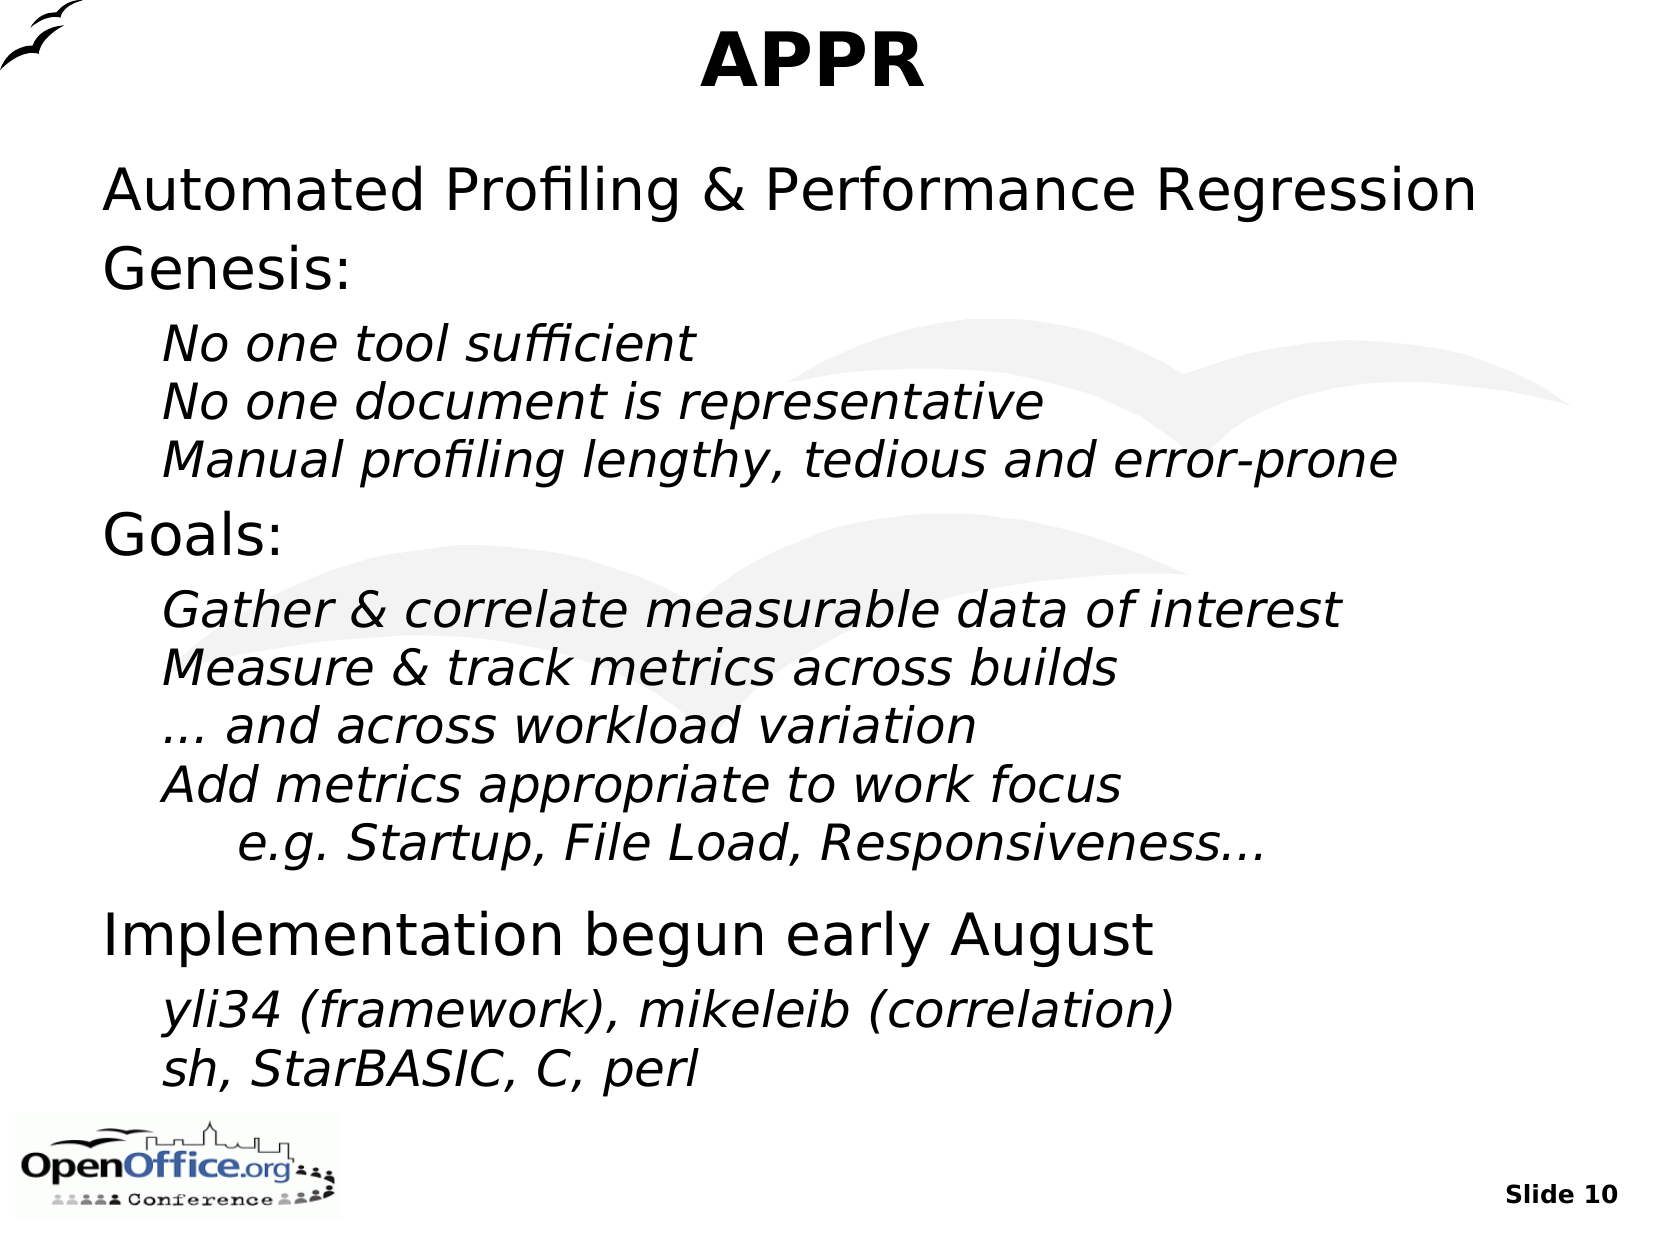

# APPR
Automated Profiling & Performance Regression
Genesis:
No one tool sufficient
No one document is representative
Manual profiling lengthy, tedious and error-prone
Goals:
Gather & correlate measurable data of interest
Measure & track metrics across builds
... and across workload variation
Add metrics appropriate to work focus
 e.g. Startup, File Load, Responsiveness...
Implementation begun early August
yli34 (framework), mikeleib (correlation)
sh, StarBASIC, C, perl